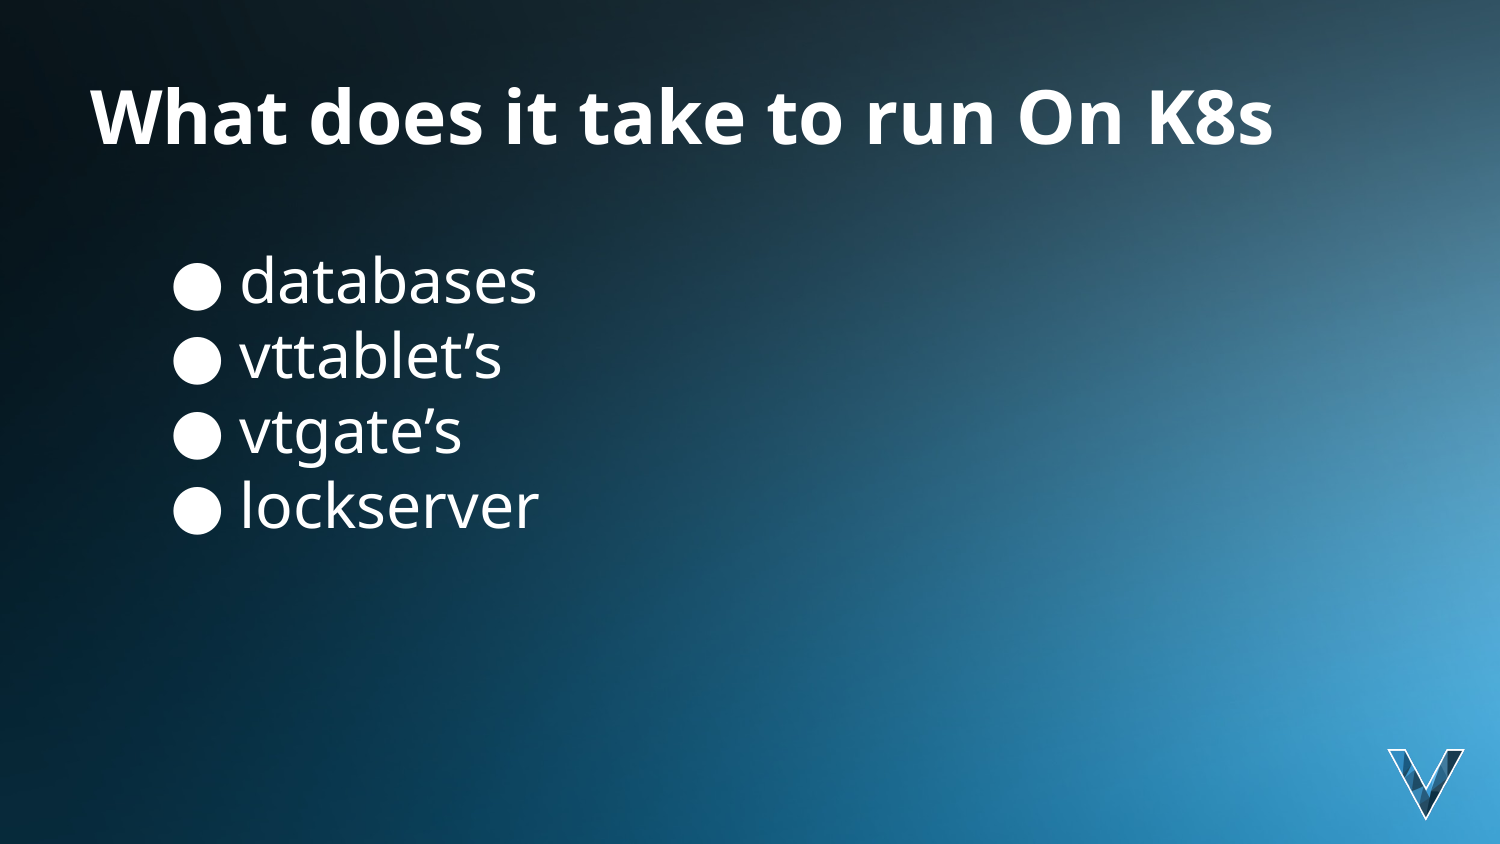

# What does it take to run On K8s
databases
vttablet’s
vtgate’s
lockserver